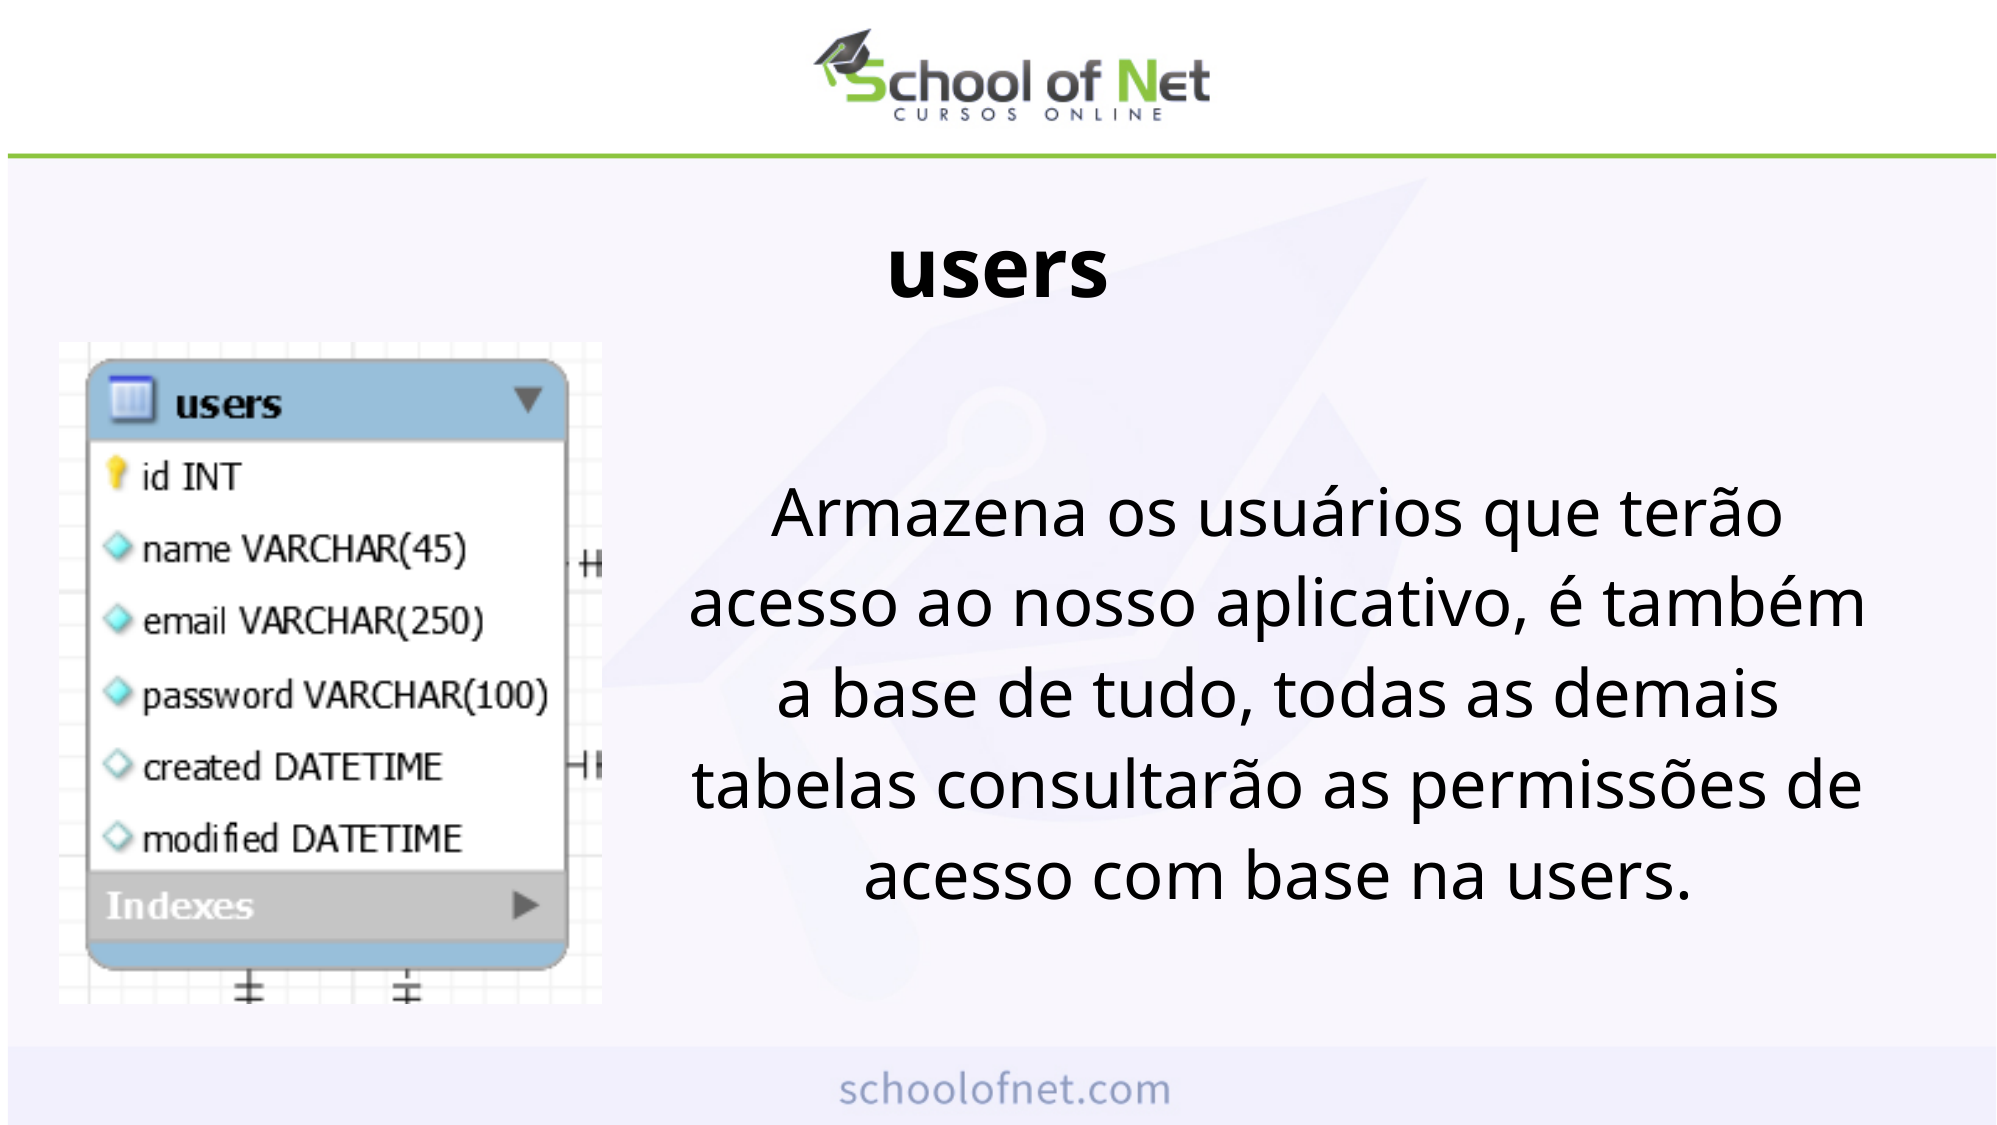

# users
Armazena os usuários que terão acesso ao nosso aplicativo, é também a base de tudo, todas as demais tabelas consultarão as permissões de acesso com base na users.